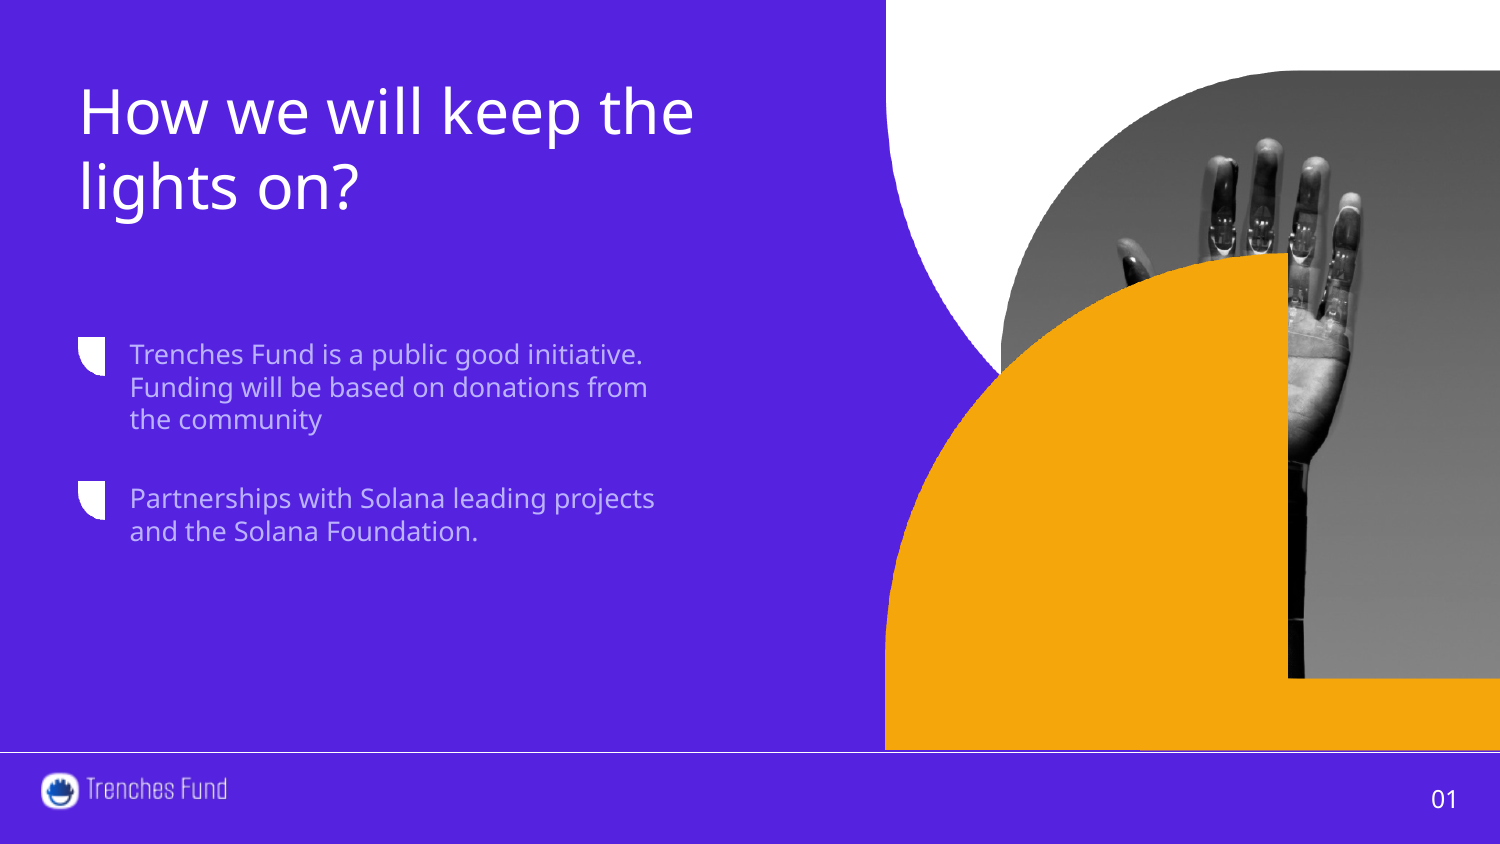

How we will keep the lights on?
Trenches Fund is a public good initiative. Funding will be based on donations from the community
Partnerships with Solana leading projects and the Solana Foundation.
01